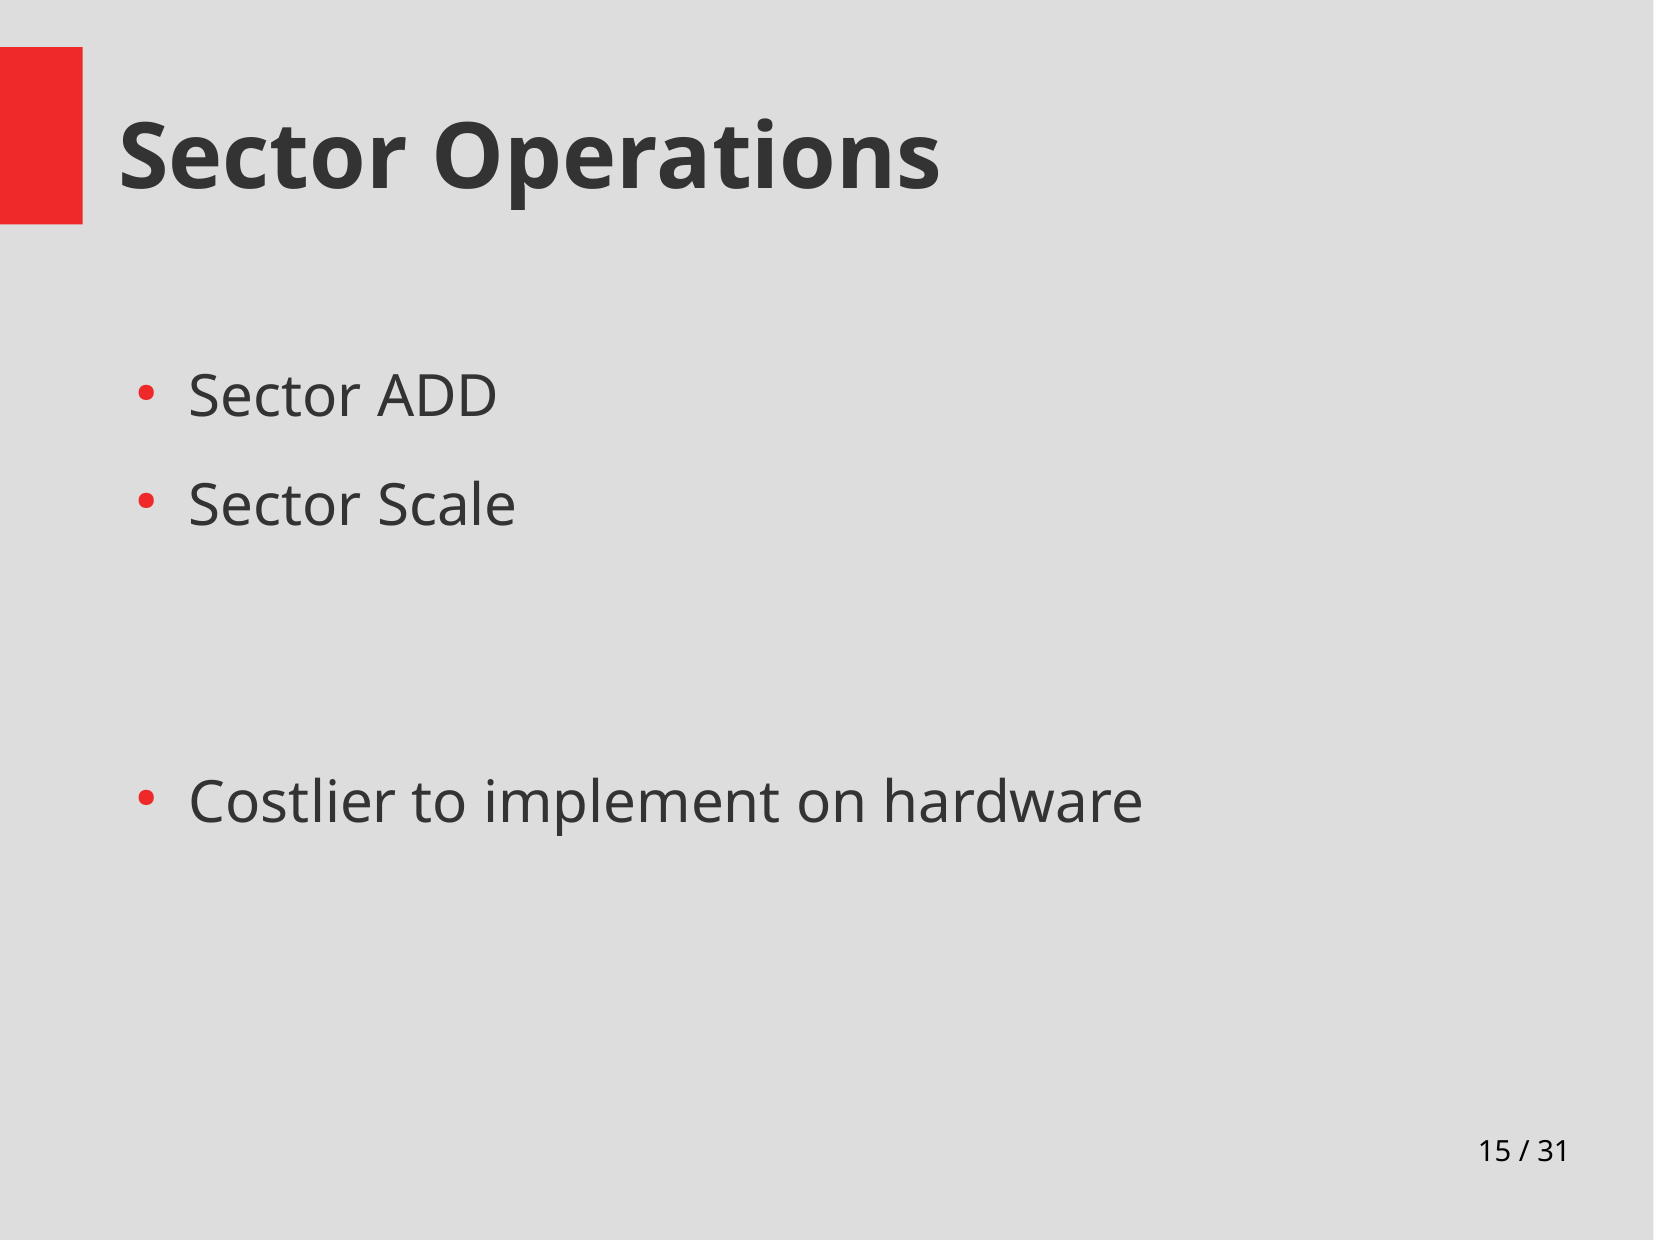

# Sector Operations
Sector ADD
Sector Scale
Costlier to implement on hardware
15